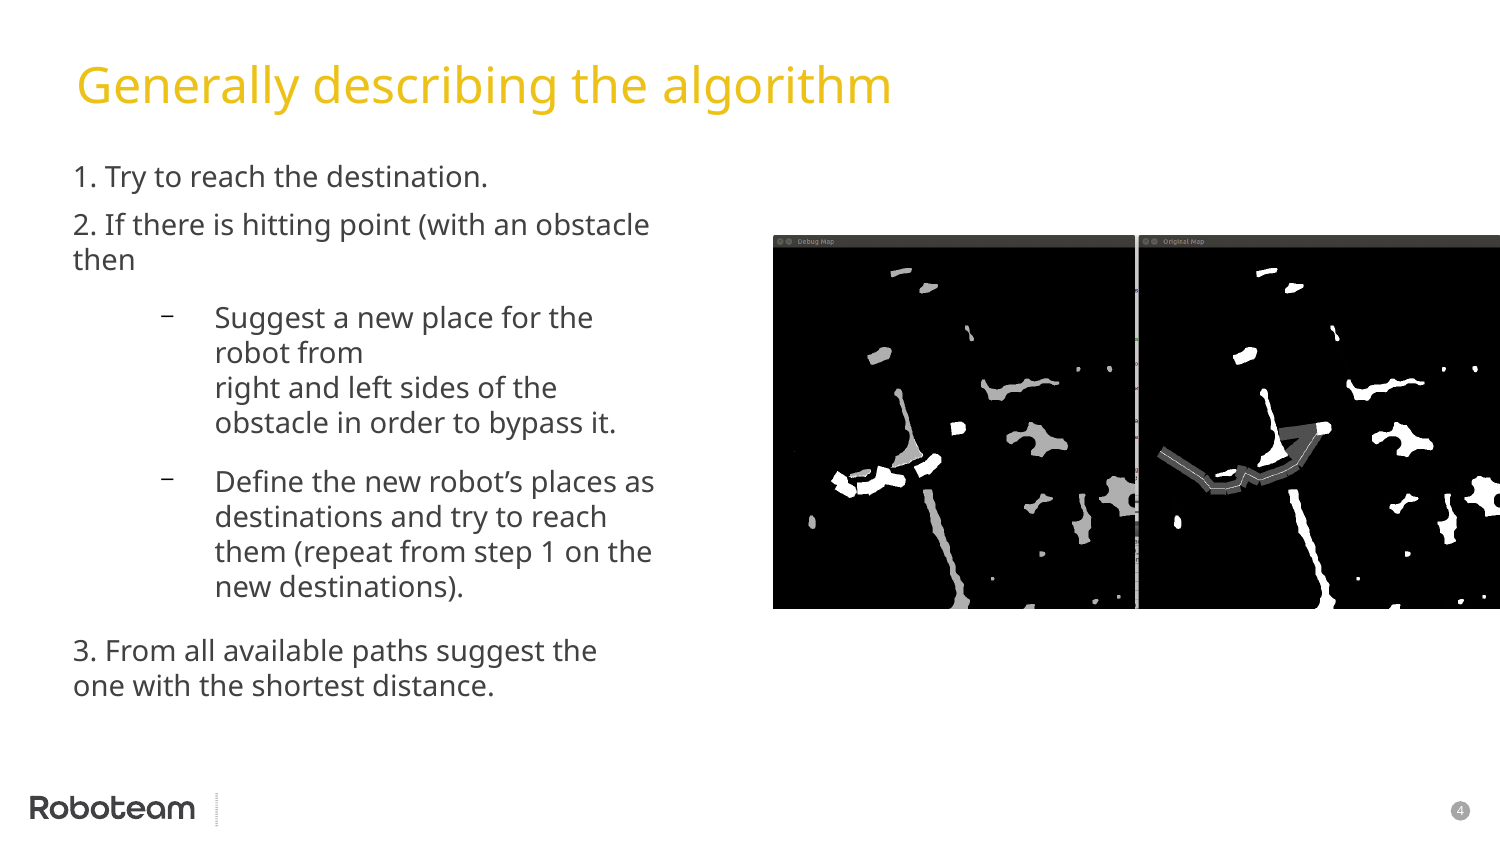

Generally describing the algorithm
# 1. Try to reach the destination.
2. If there is hitting point (with an obstacle then
Suggest a new place for the robot from
right and left sides of the
obstacle in order to bypass it.
Define the new robot’s places as destinations and try to reach them (repeat from step 1 on the new destinations).
3. From all available paths suggest the
one with the shortest distance.